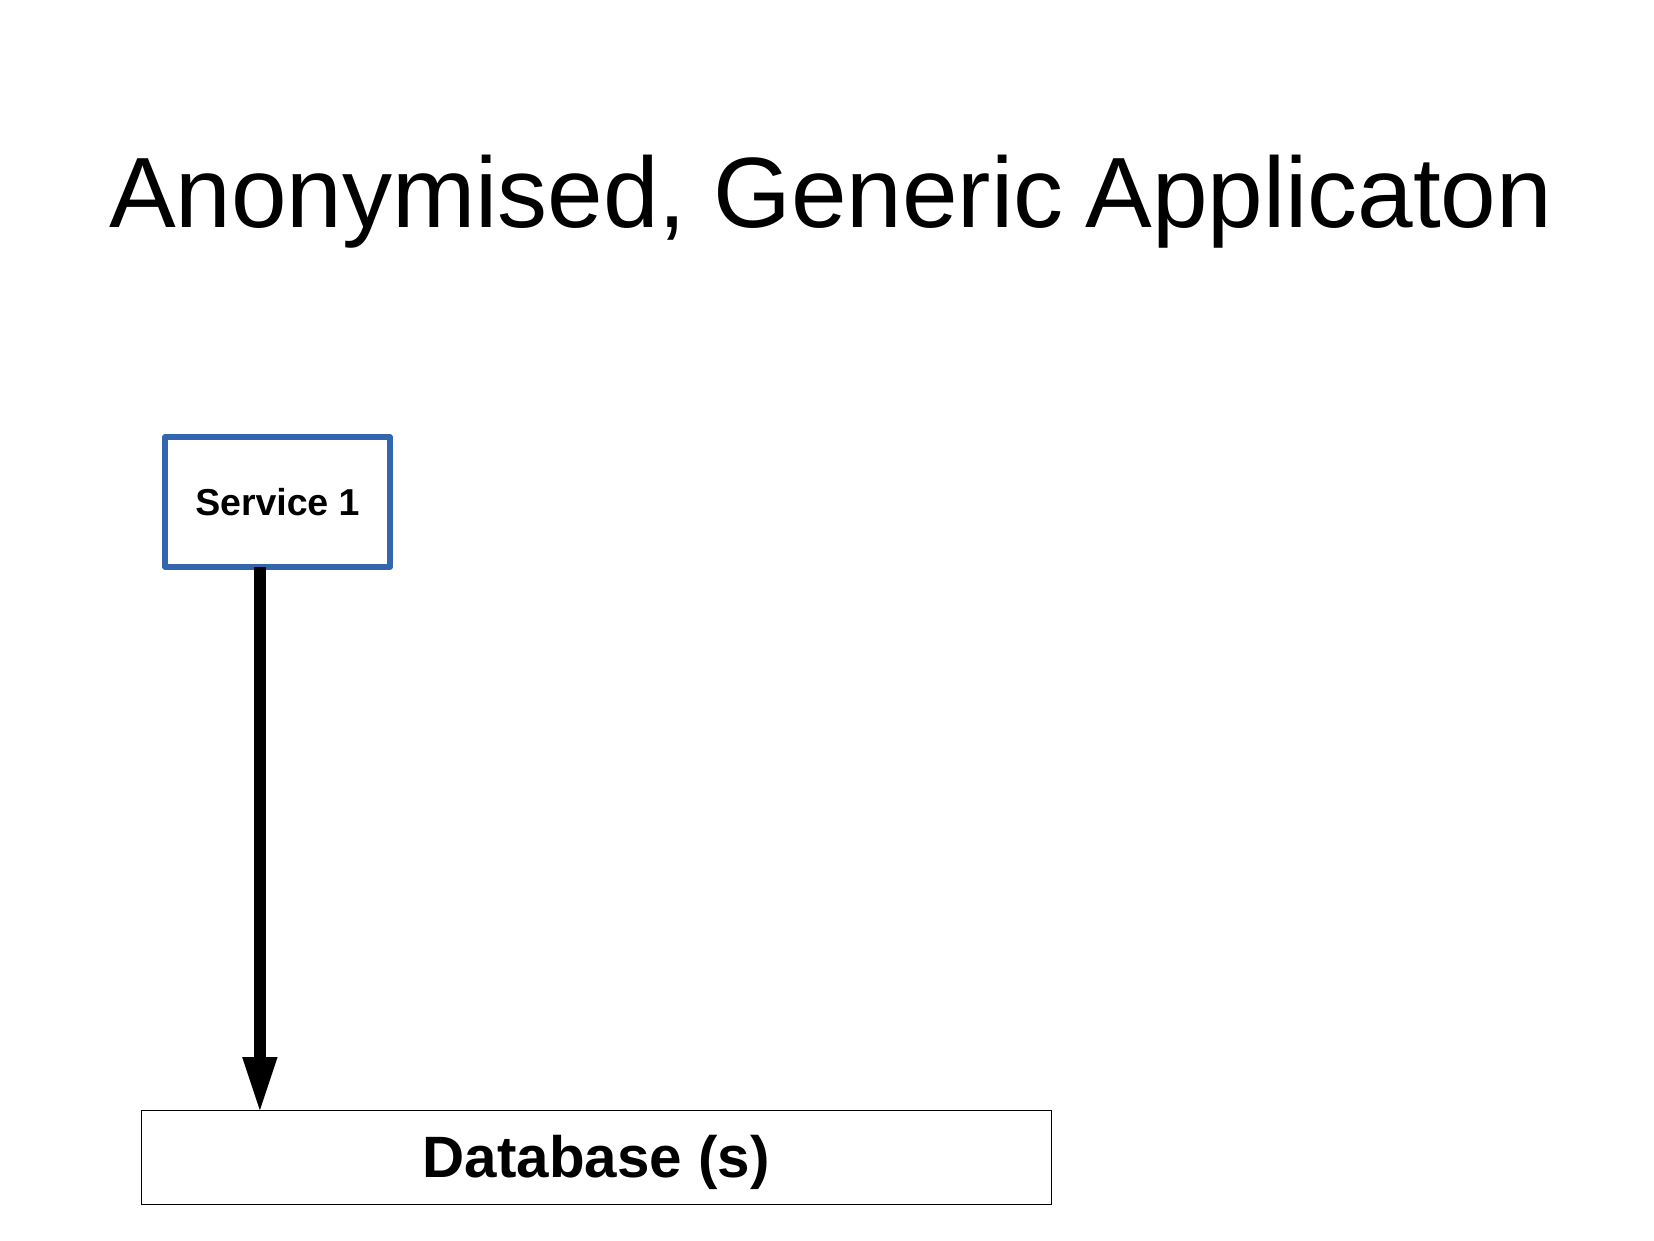

Anonymised, Generic Applicaton
Service 1
Database (s)